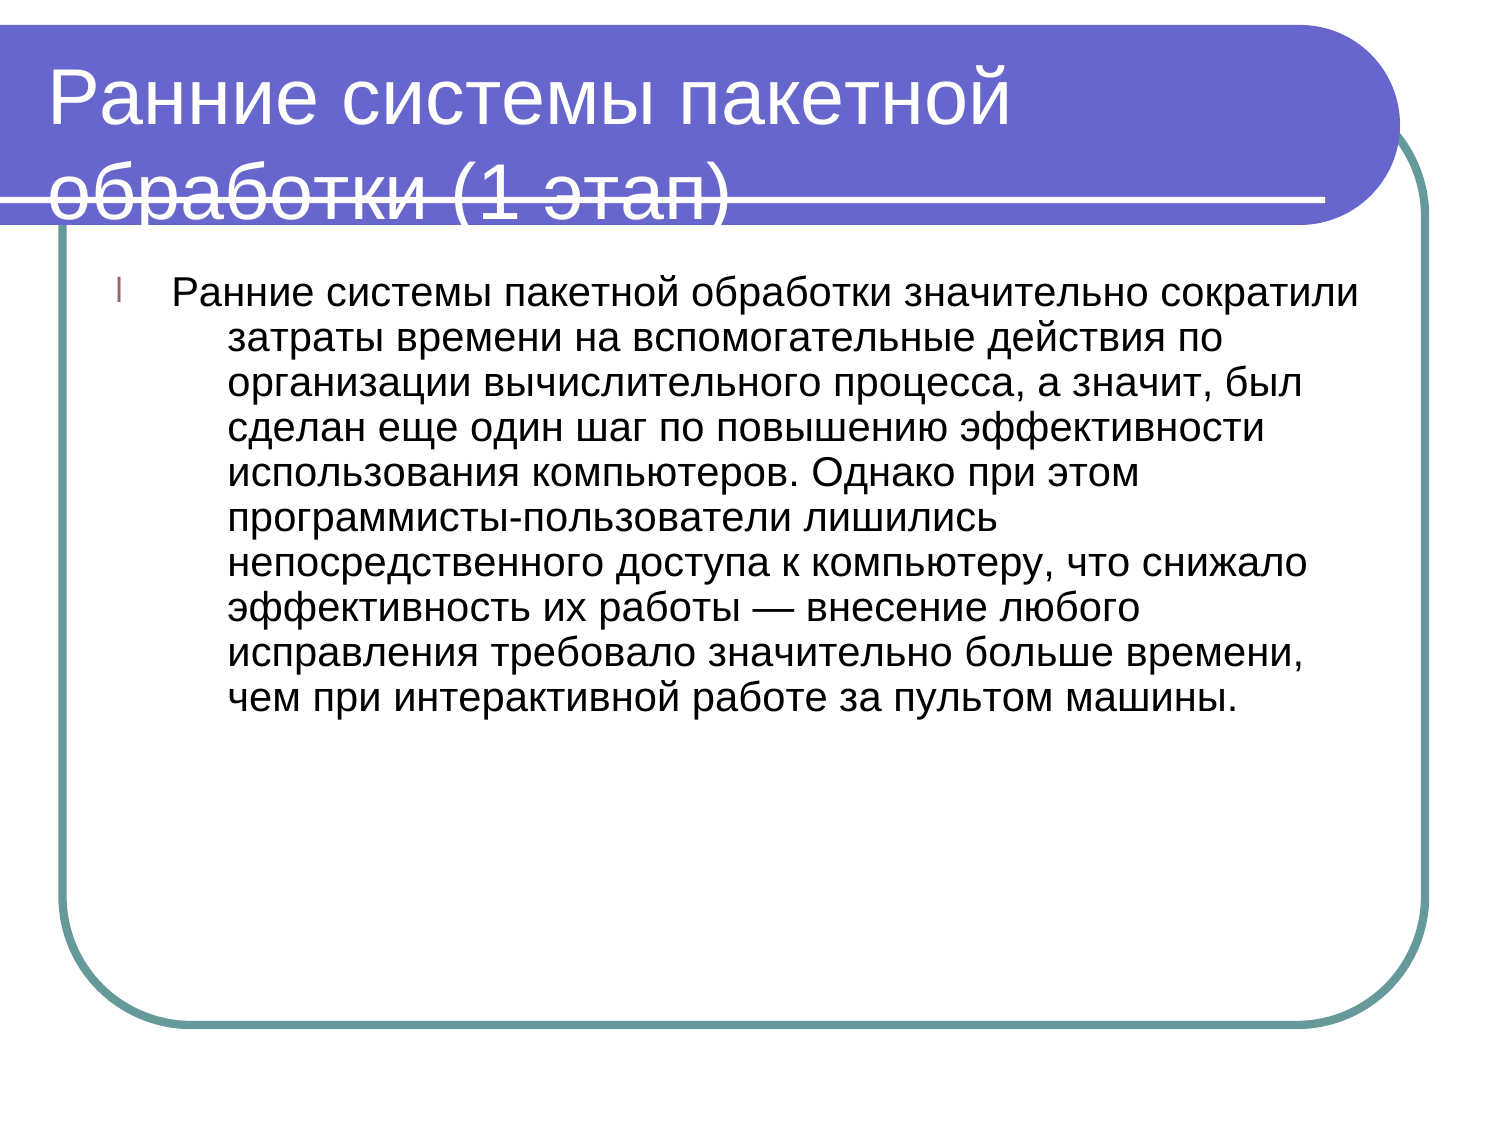

# Ранние системы пакетной обработки (1 этап)
Ранние системы пакетной обработки значительно сократили затраты времени на вспомогательные действия по организации вычислительного процесса, а значит, был сделан еще один шаг по повышению эффективности использования компьютеров. Однако при этом программисты-пользователи лишились непосредственного доступа к компьютеру, что снижало эффективность их работы — внесение любого исправления требовало значительно больше времени, чем при интерактивной работе за пультом машины.